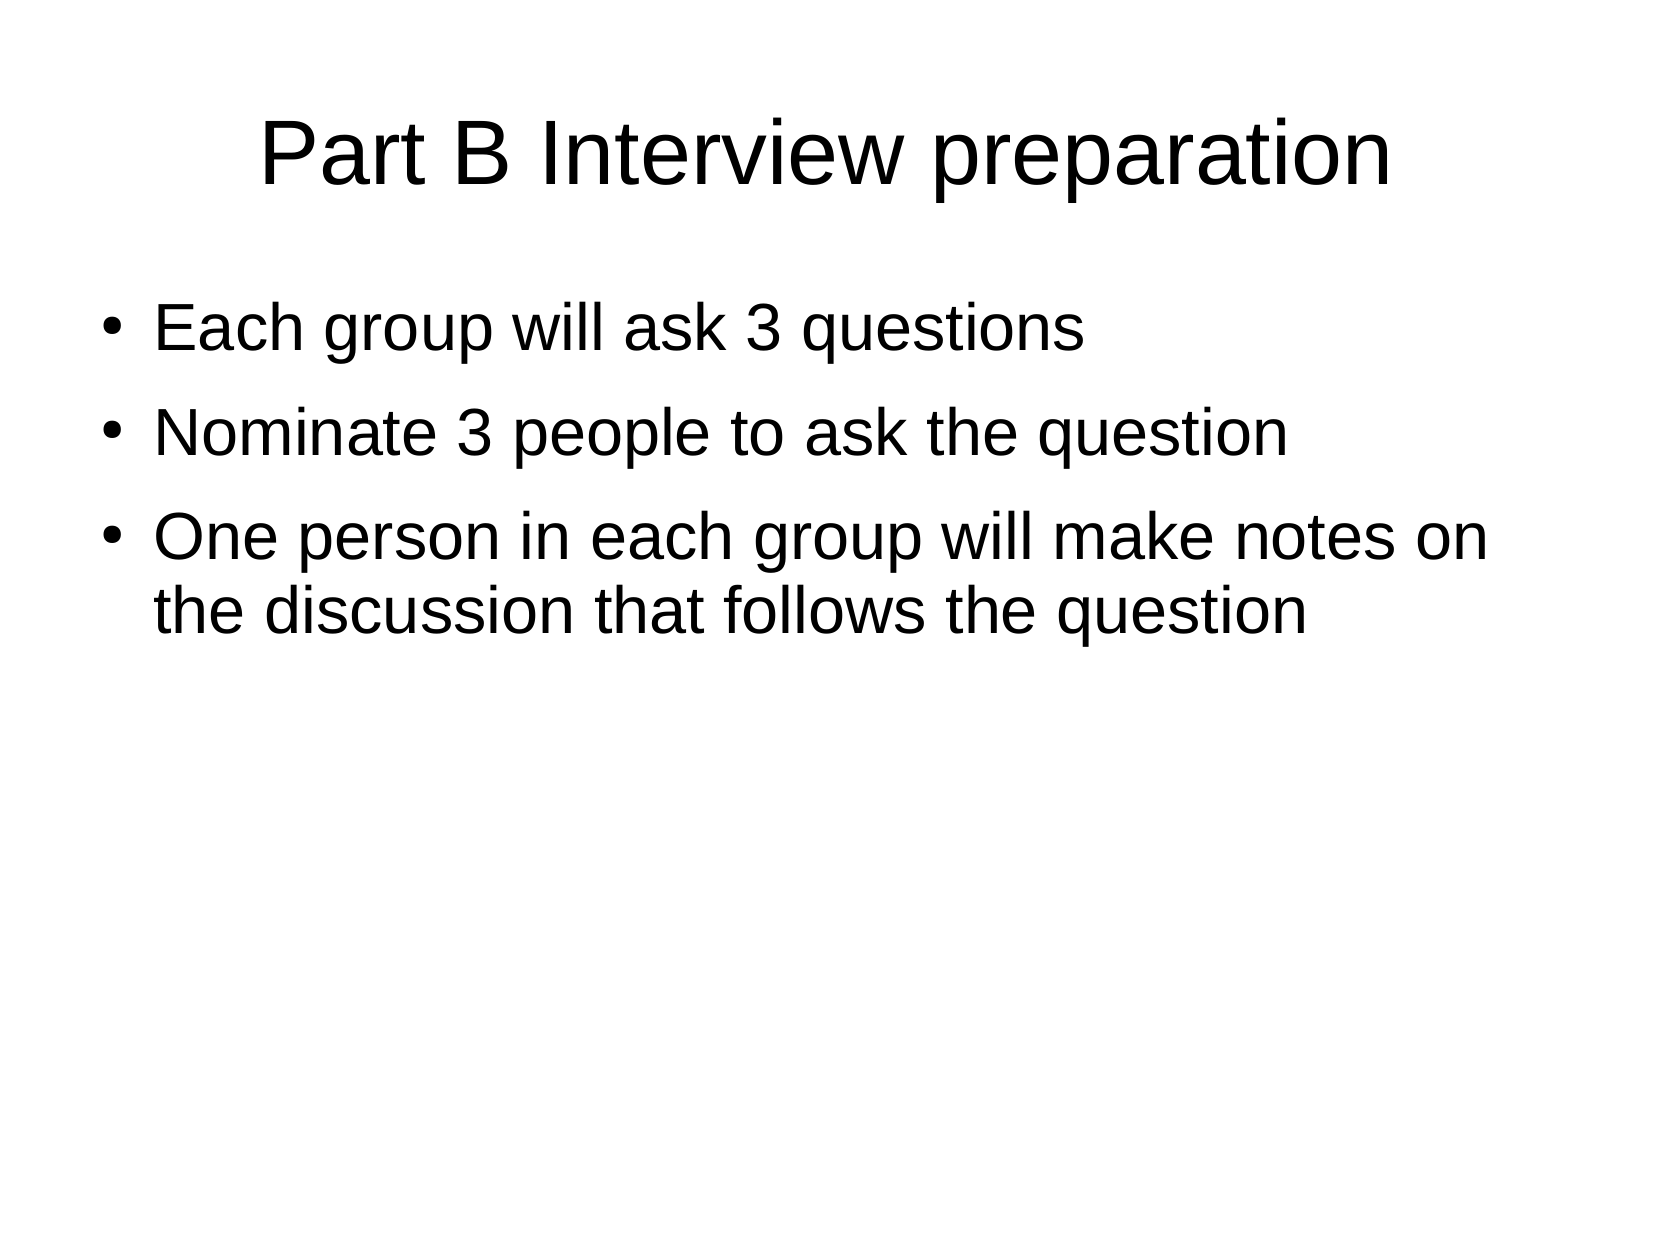

# Part B Interview preparation
Each group will ask 3 questions
Nominate 3 people to ask the question
One person in each group will make notes on the discussion that follows the question